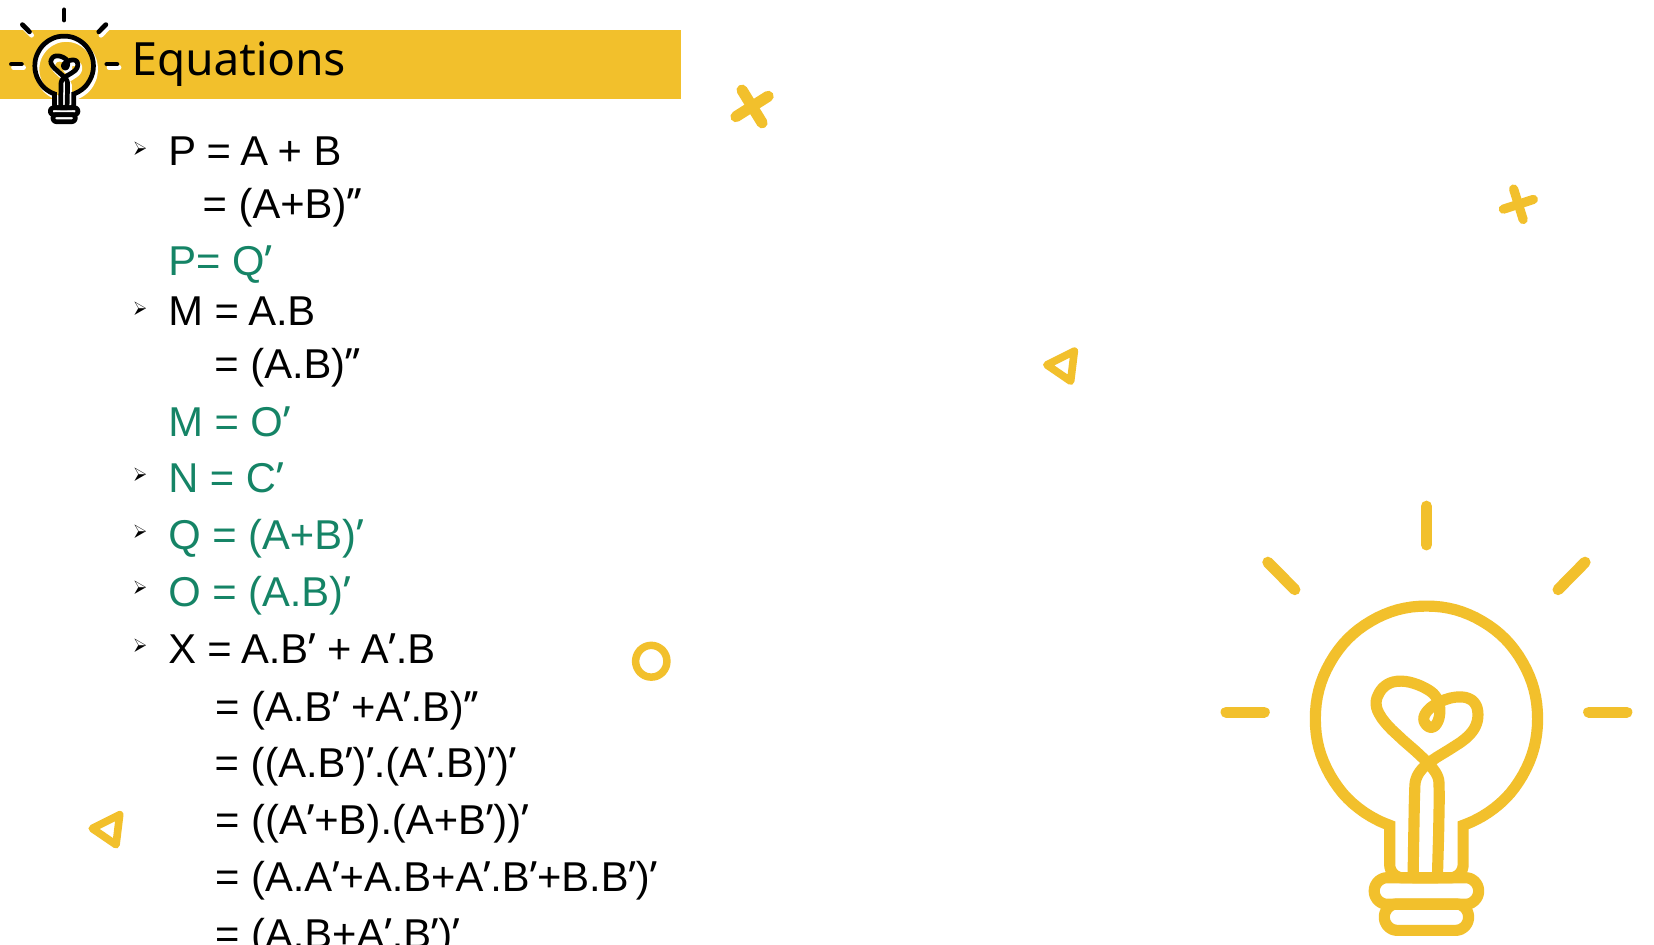

# Equations
P = A + B
 = (A+B)’’
P= Q’
M = A.B
 = (A.B)’’
M = O’
N = C’
Q = (A+B)’
O = (A.B)’
X = A.B’ + A’.B
 = (A.B’ +A’.B)’’
 = ((A.B’)’.(A’.B)’)’
 = ((A’+B).(A+B’))’
 = (A.A’+A.B+A’.B’+B.B’)’
 = (A.B+A’.B’)’
X = (A.B+(A+B)’)’